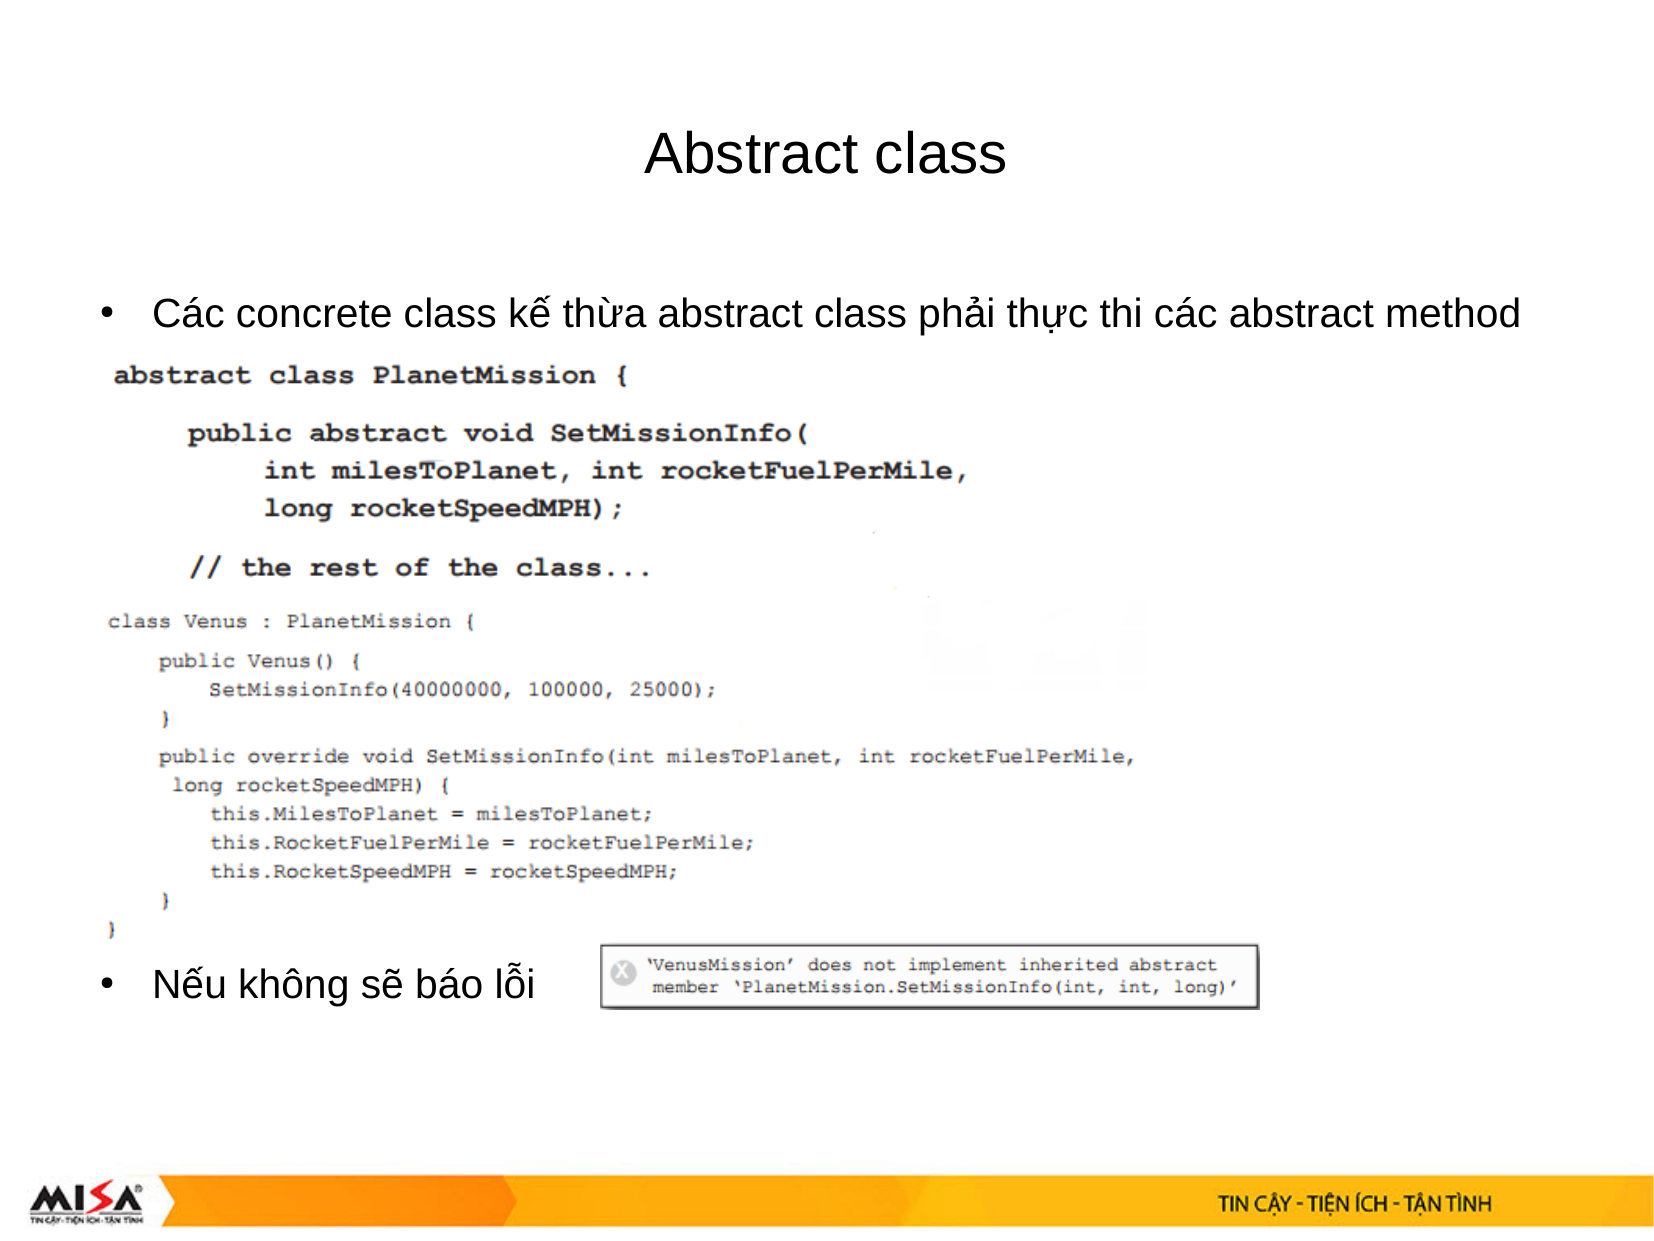

# Abstract class
Các concrete class kế thừa abstract class phải thực thi các abstract method
Nếu không sẽ báo lỗi